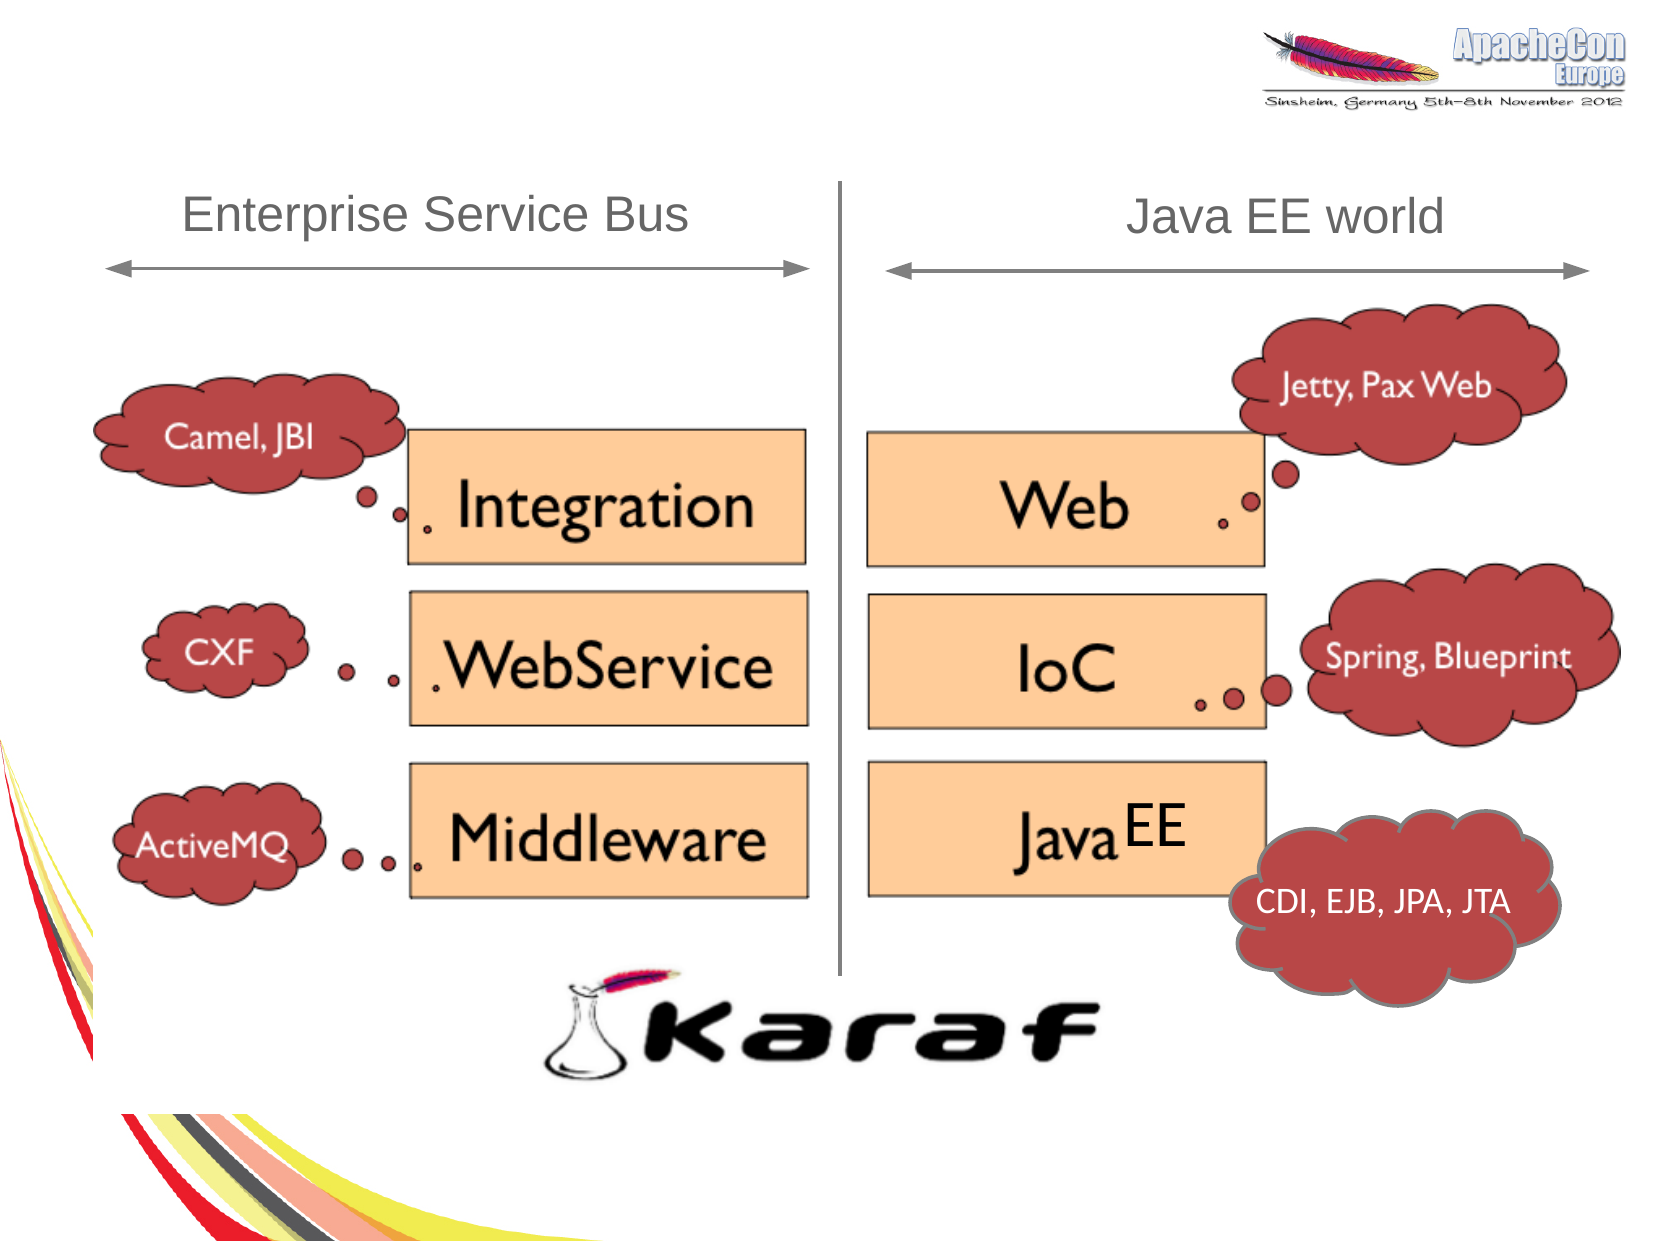

Enterprise Service Bus
Java EE world
EE
CDI, EJB, JPA, JTA